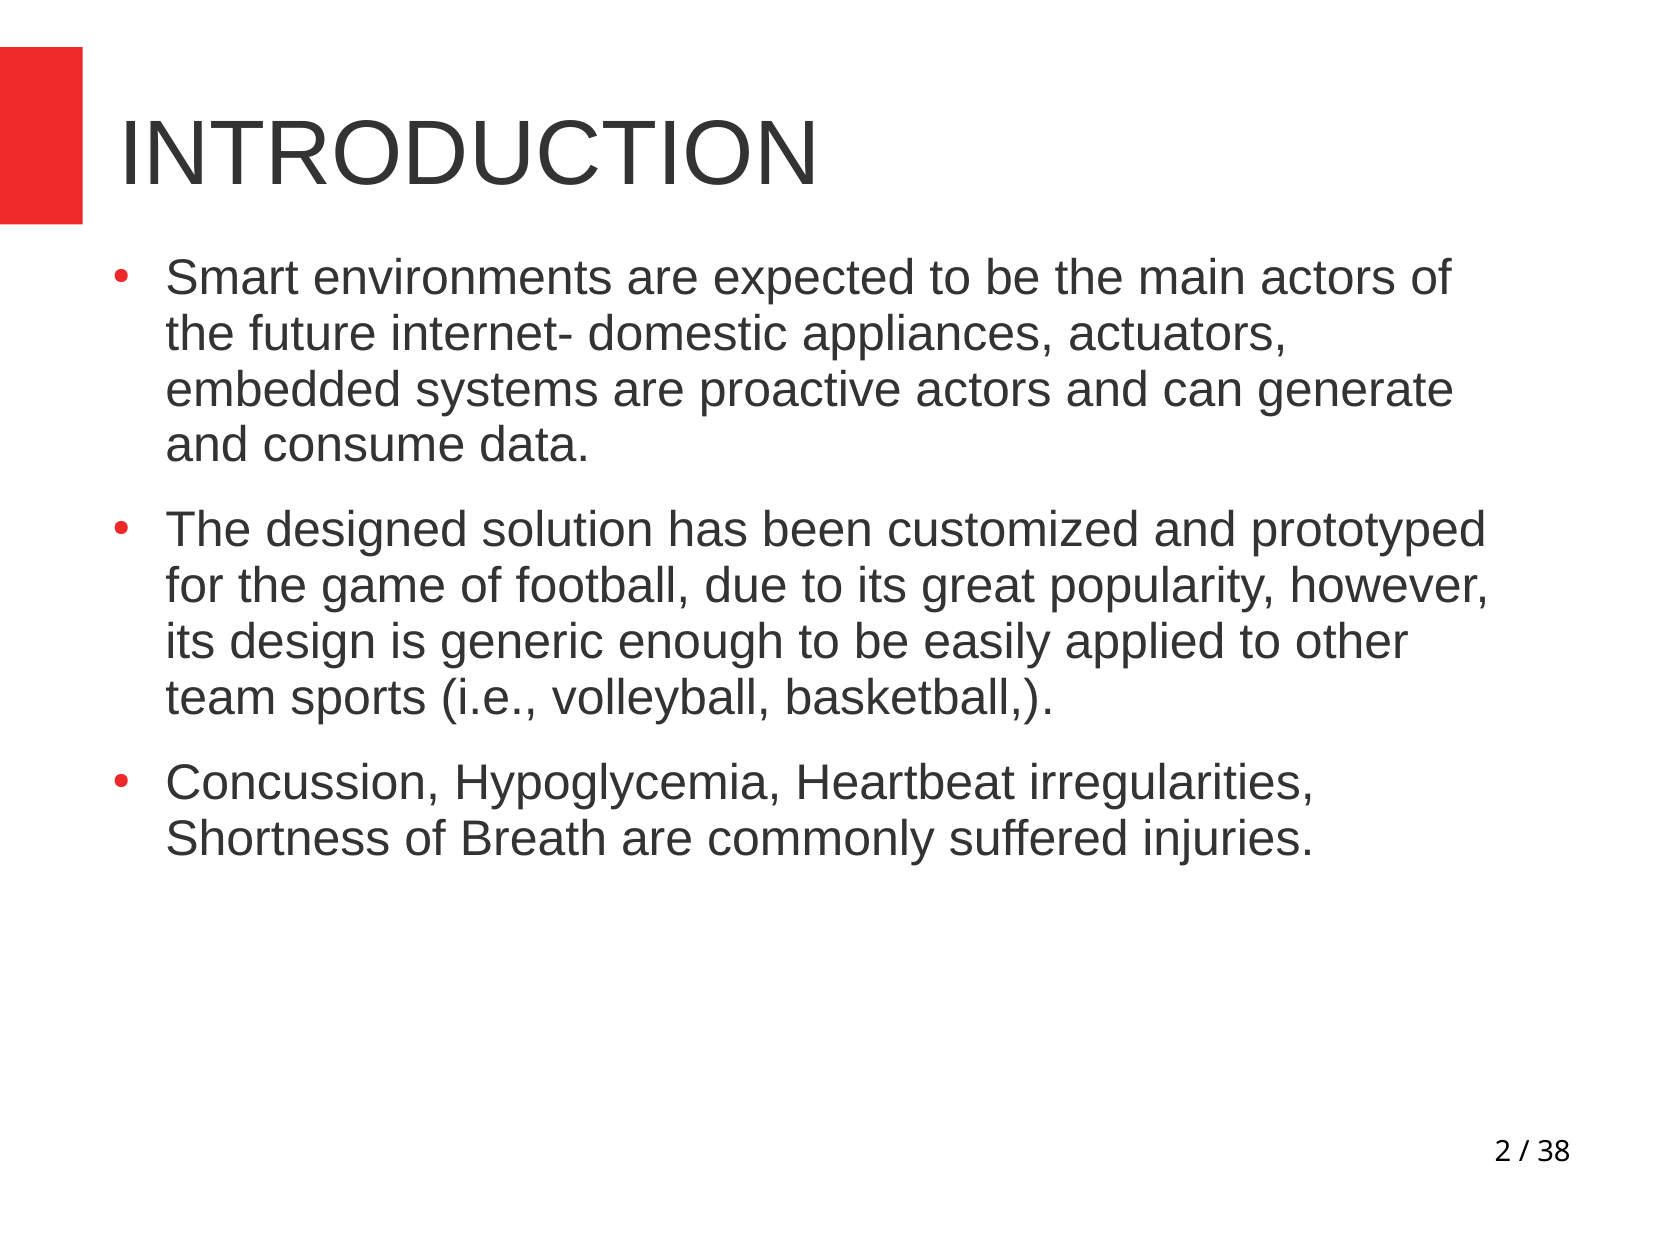

# INTRODUCTION
Smart environments are expected to be the main actors of the future internet- domestic appliances, actuators, embedded systems are proactive actors and can generate and consume data.
The designed solution has been customized and prototyped for the game of football, due to its great popularity, however, its design is generic enough to be easily applied to other team sports (i.e., volleyball, basketball,).
Concussion, Hypoglycemia, Heartbeat irregularities, Shortness of Breath are commonly suffered injuries.
2